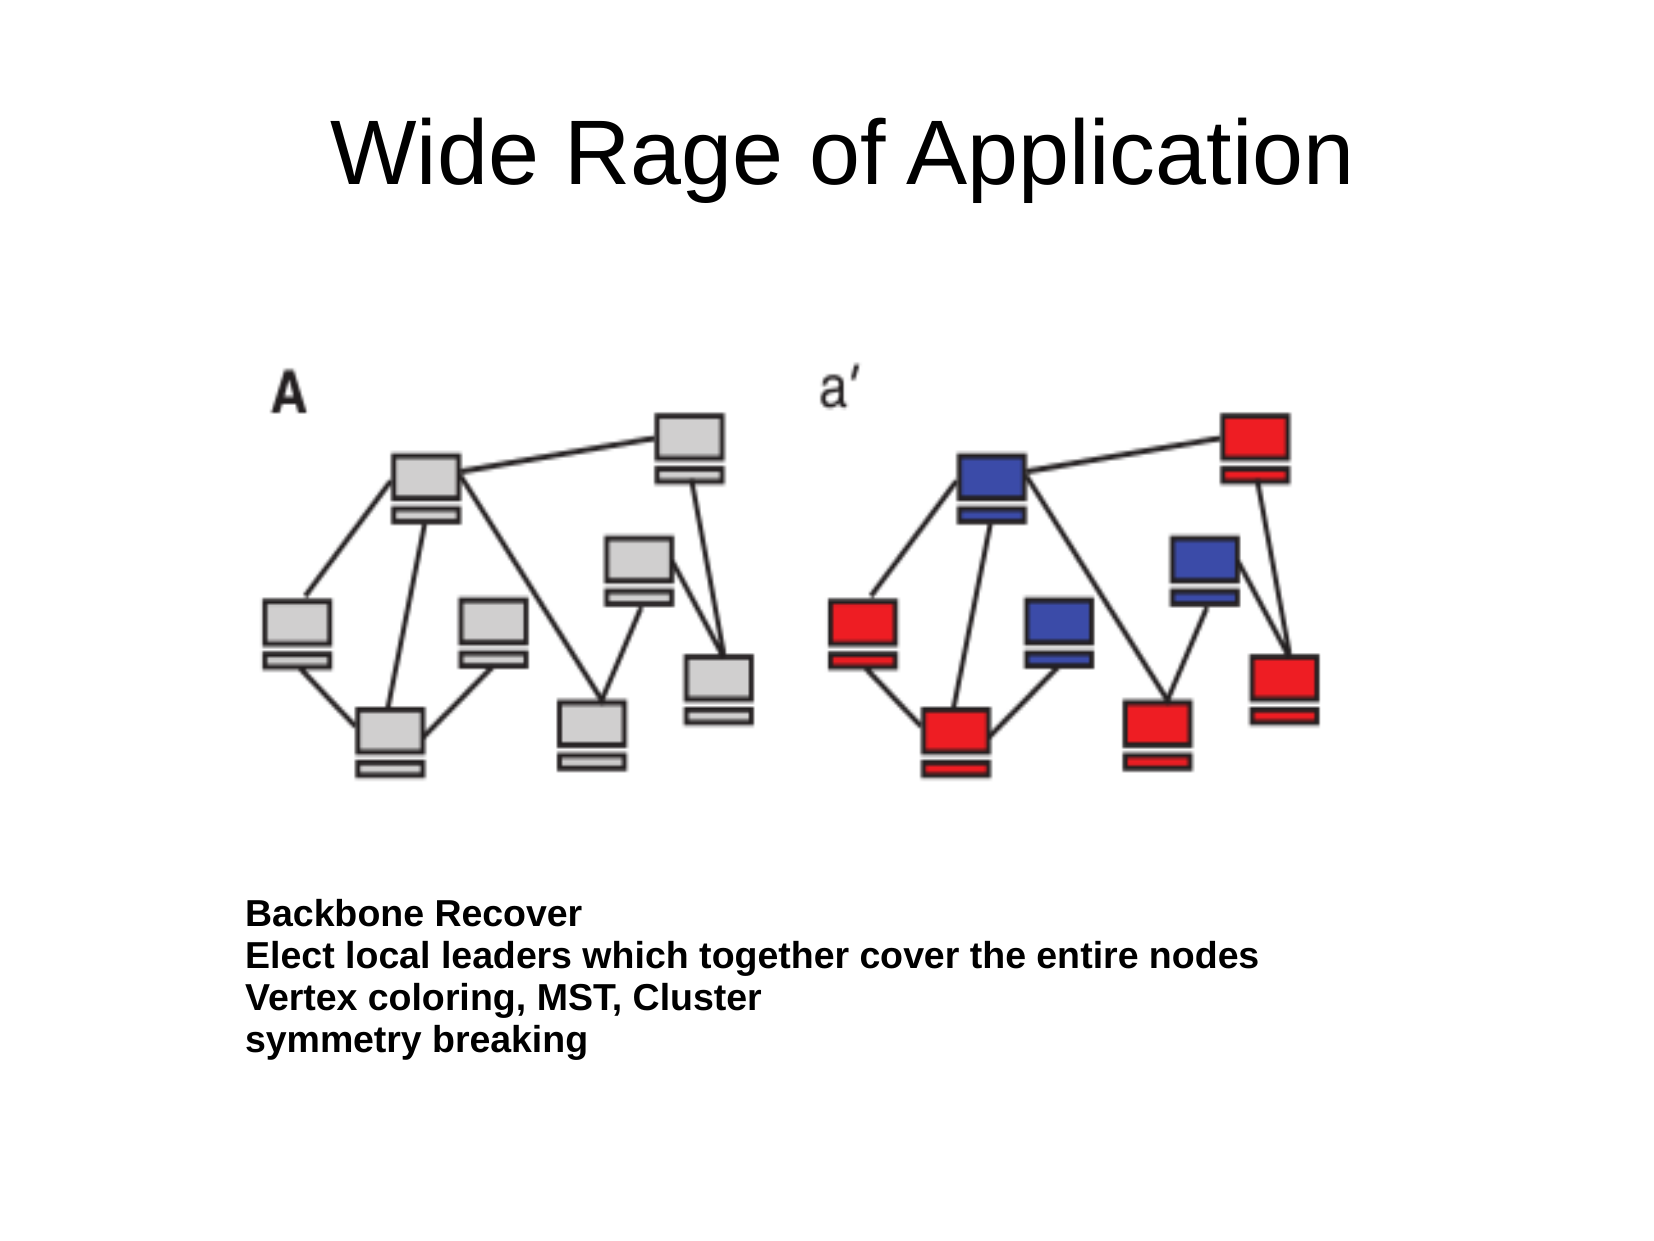

# Wide Rage of Application
Backbone Recover
Elect local leaders which together cover the entire nodes
Vertex coloring, MST, Cluster
symmetry breaking